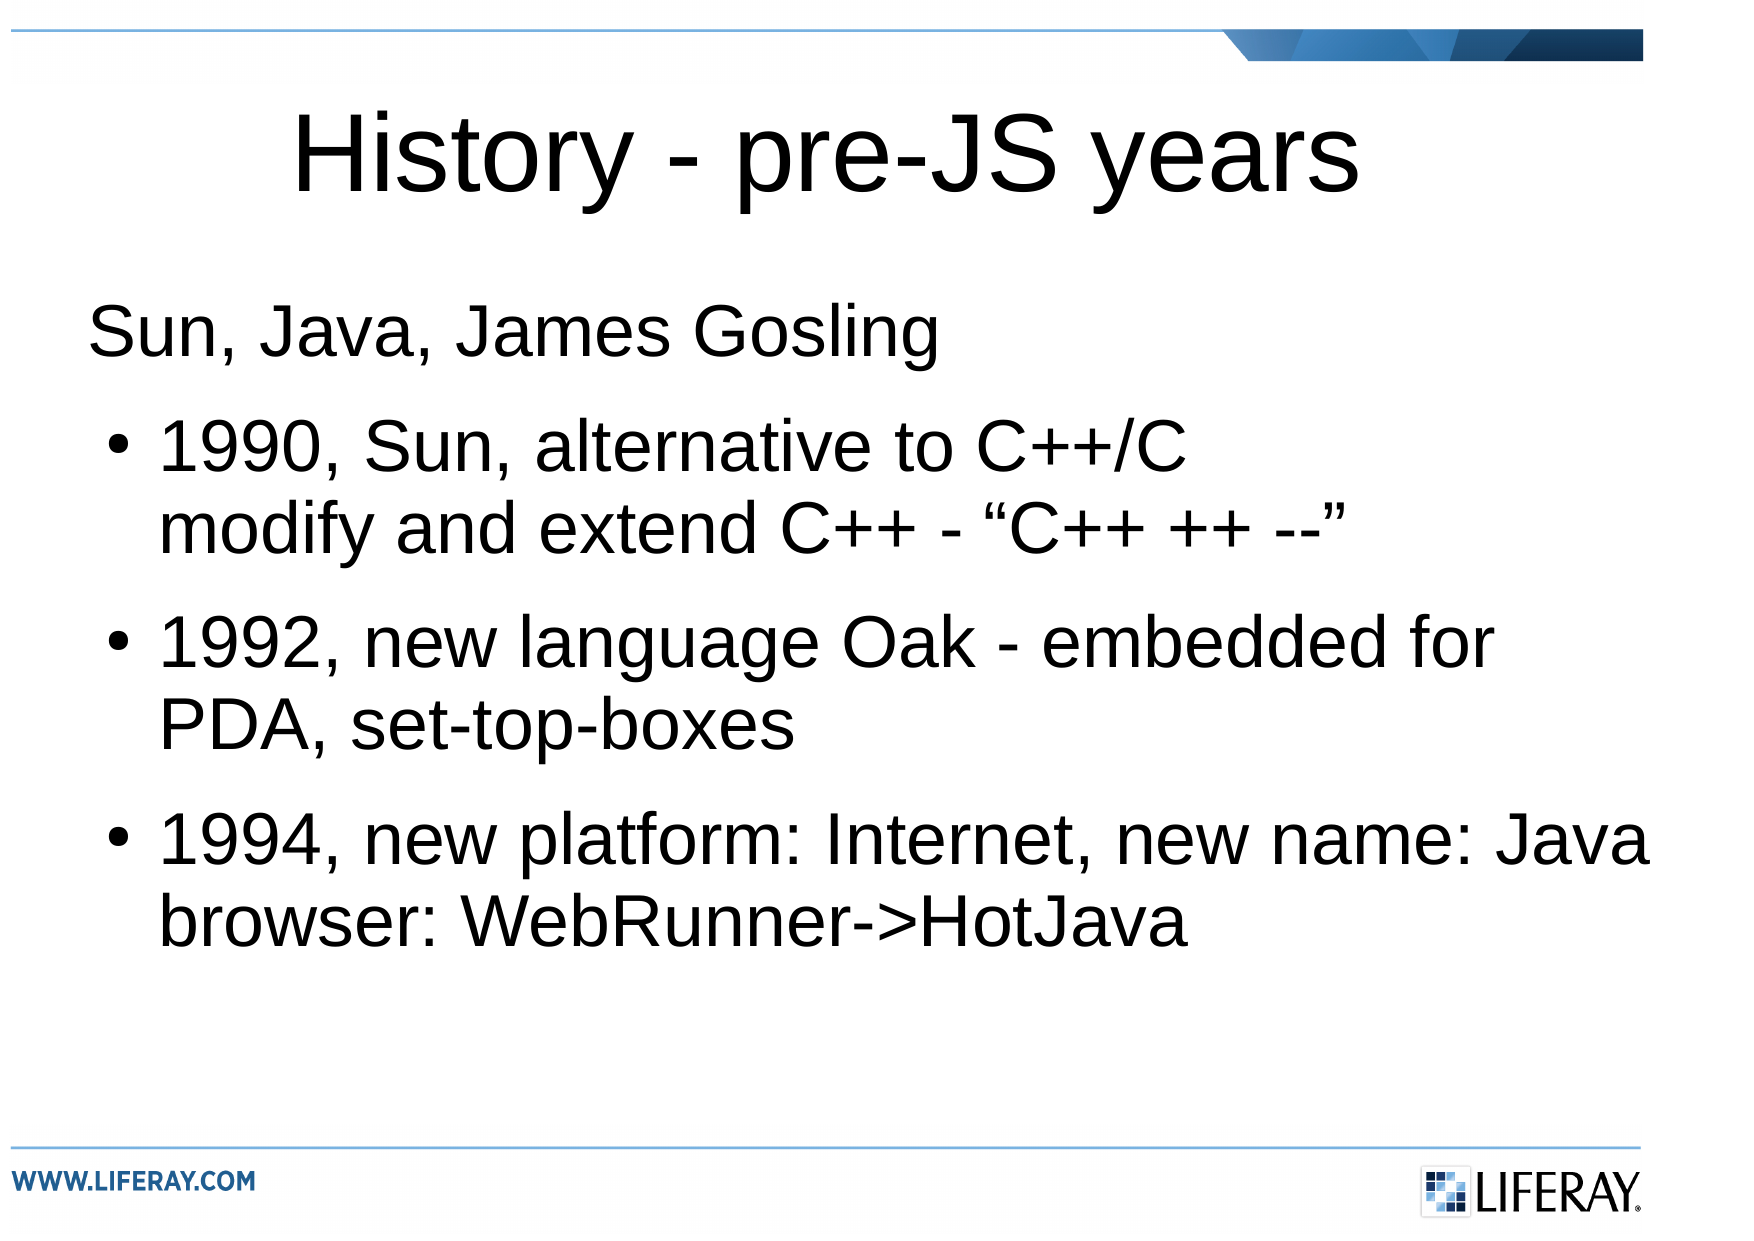

# History - pre-JS years
Sun, Java, James Gosling
1990, Sun, alternative to C++/C
modify and extend C++ - “C++ ++ --”
1992, new language Oak - embedded for PDA, set-top-boxes
1994, new platform: Internet, new name: Java
browser: WebRunner->HotJava